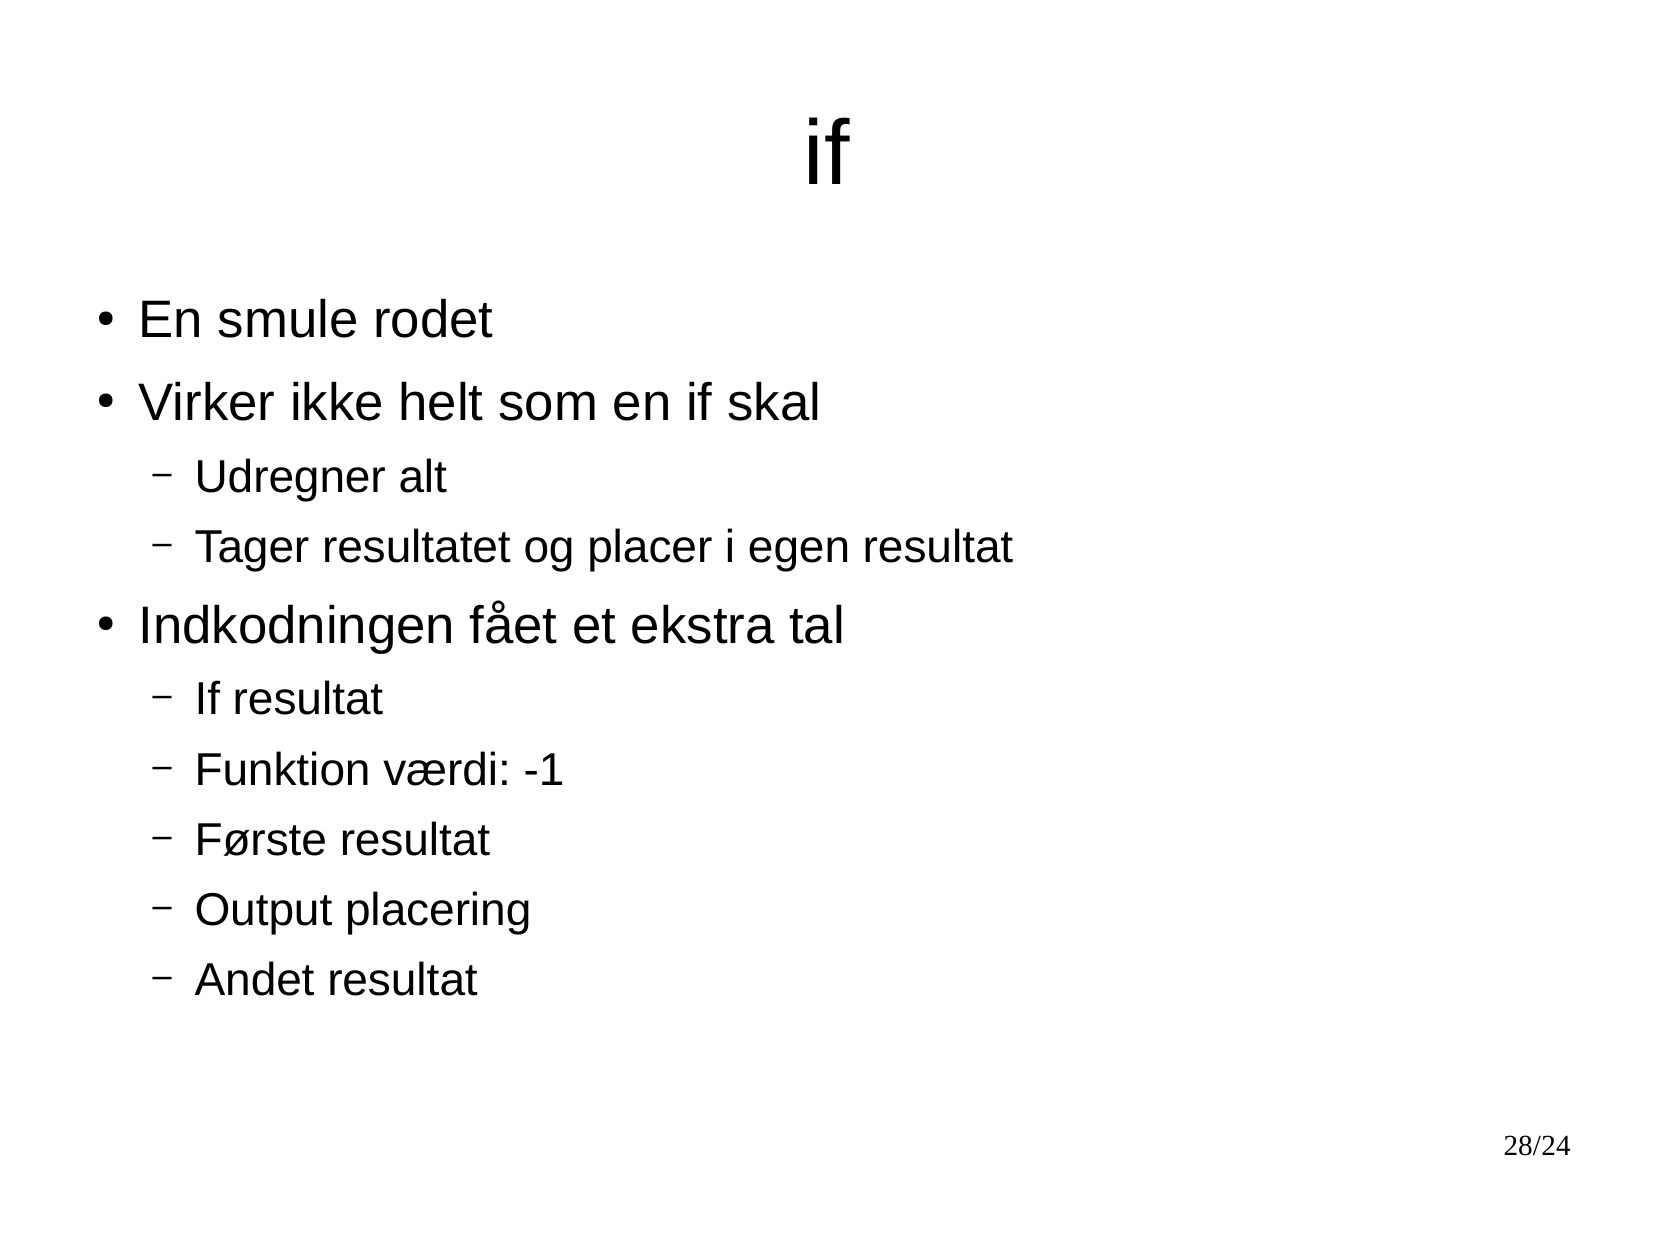

# if
En smule rodet
Virker ikke helt som en if skal
Udregner alt
Tager resultatet og placer i egen resultat
Indkodningen fået et ekstra tal
If resultat
Funktion værdi: -1
Første resultat
Output placering
Andet resultat
24